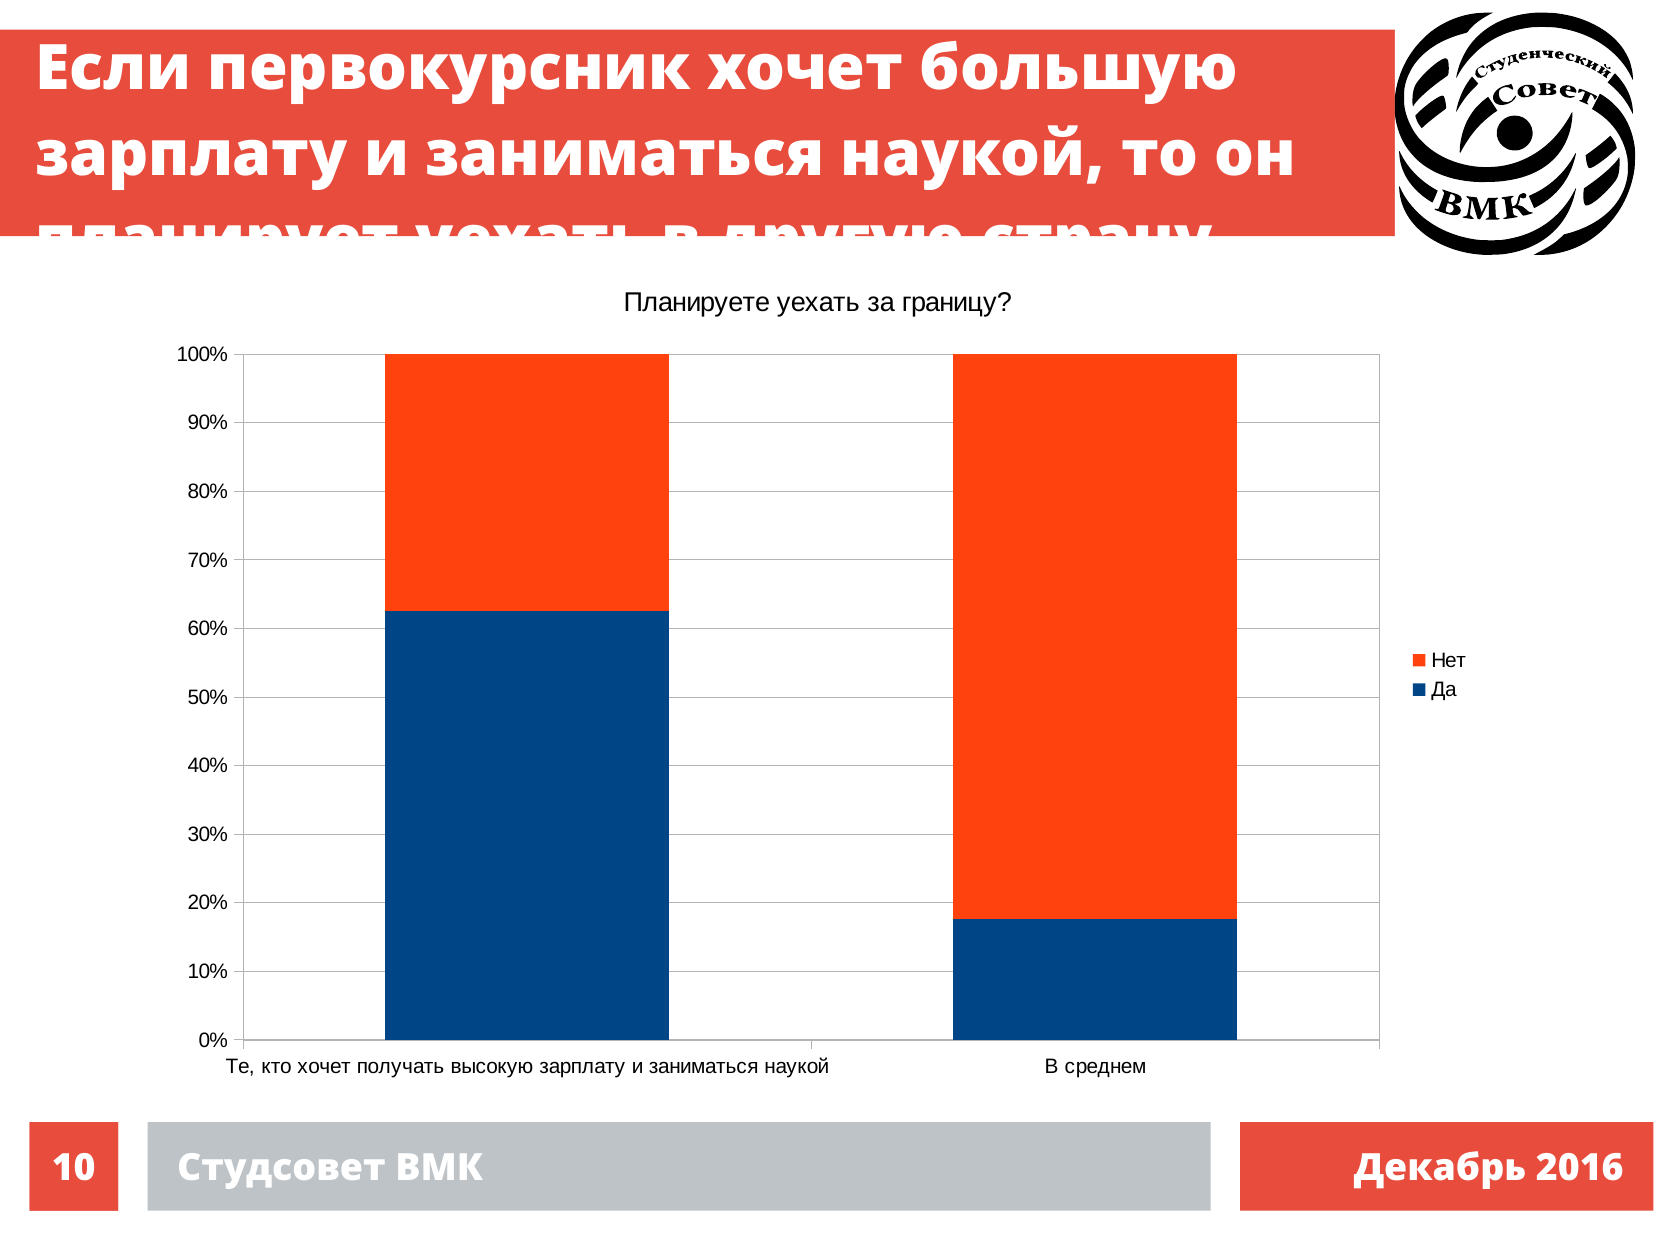

# Если первокурсник хочет большую зарплату и заниматься наукой, то он планирует уехать в другую страну
### Chart: Планируете уехать за границу?
| Category | Да | Нет |
|---|---|---|
| Те, кто хочет получать высокую зарплату и заниматься наукой | 5.0 | 3.0 |
| В среднем | 41.0 | 192.0 |10
Студсовет ВМК
Декабрь 2016